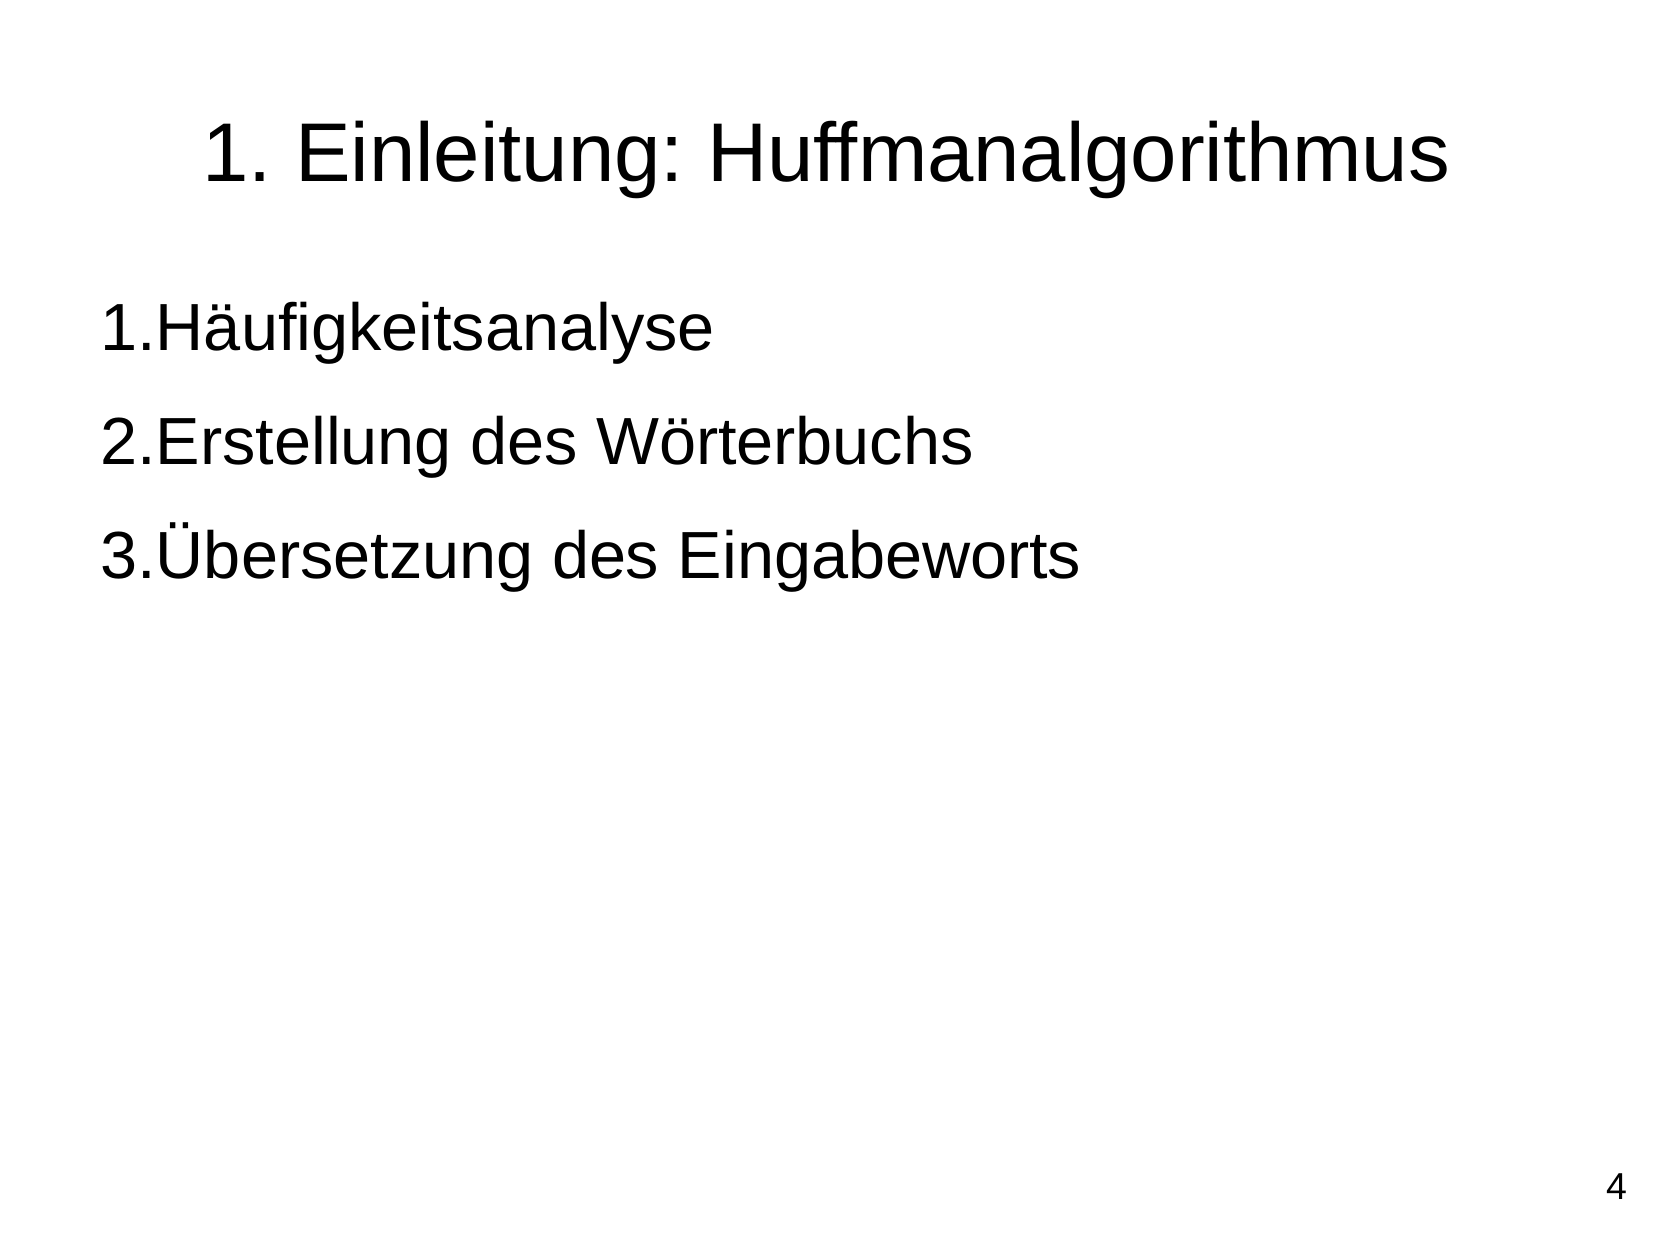

# 1. Einleitung: Huffmanalgorithmus
Häufigkeitsanalyse
Erstellung des Wörterbuchs
Übersetzung des Eingabeworts